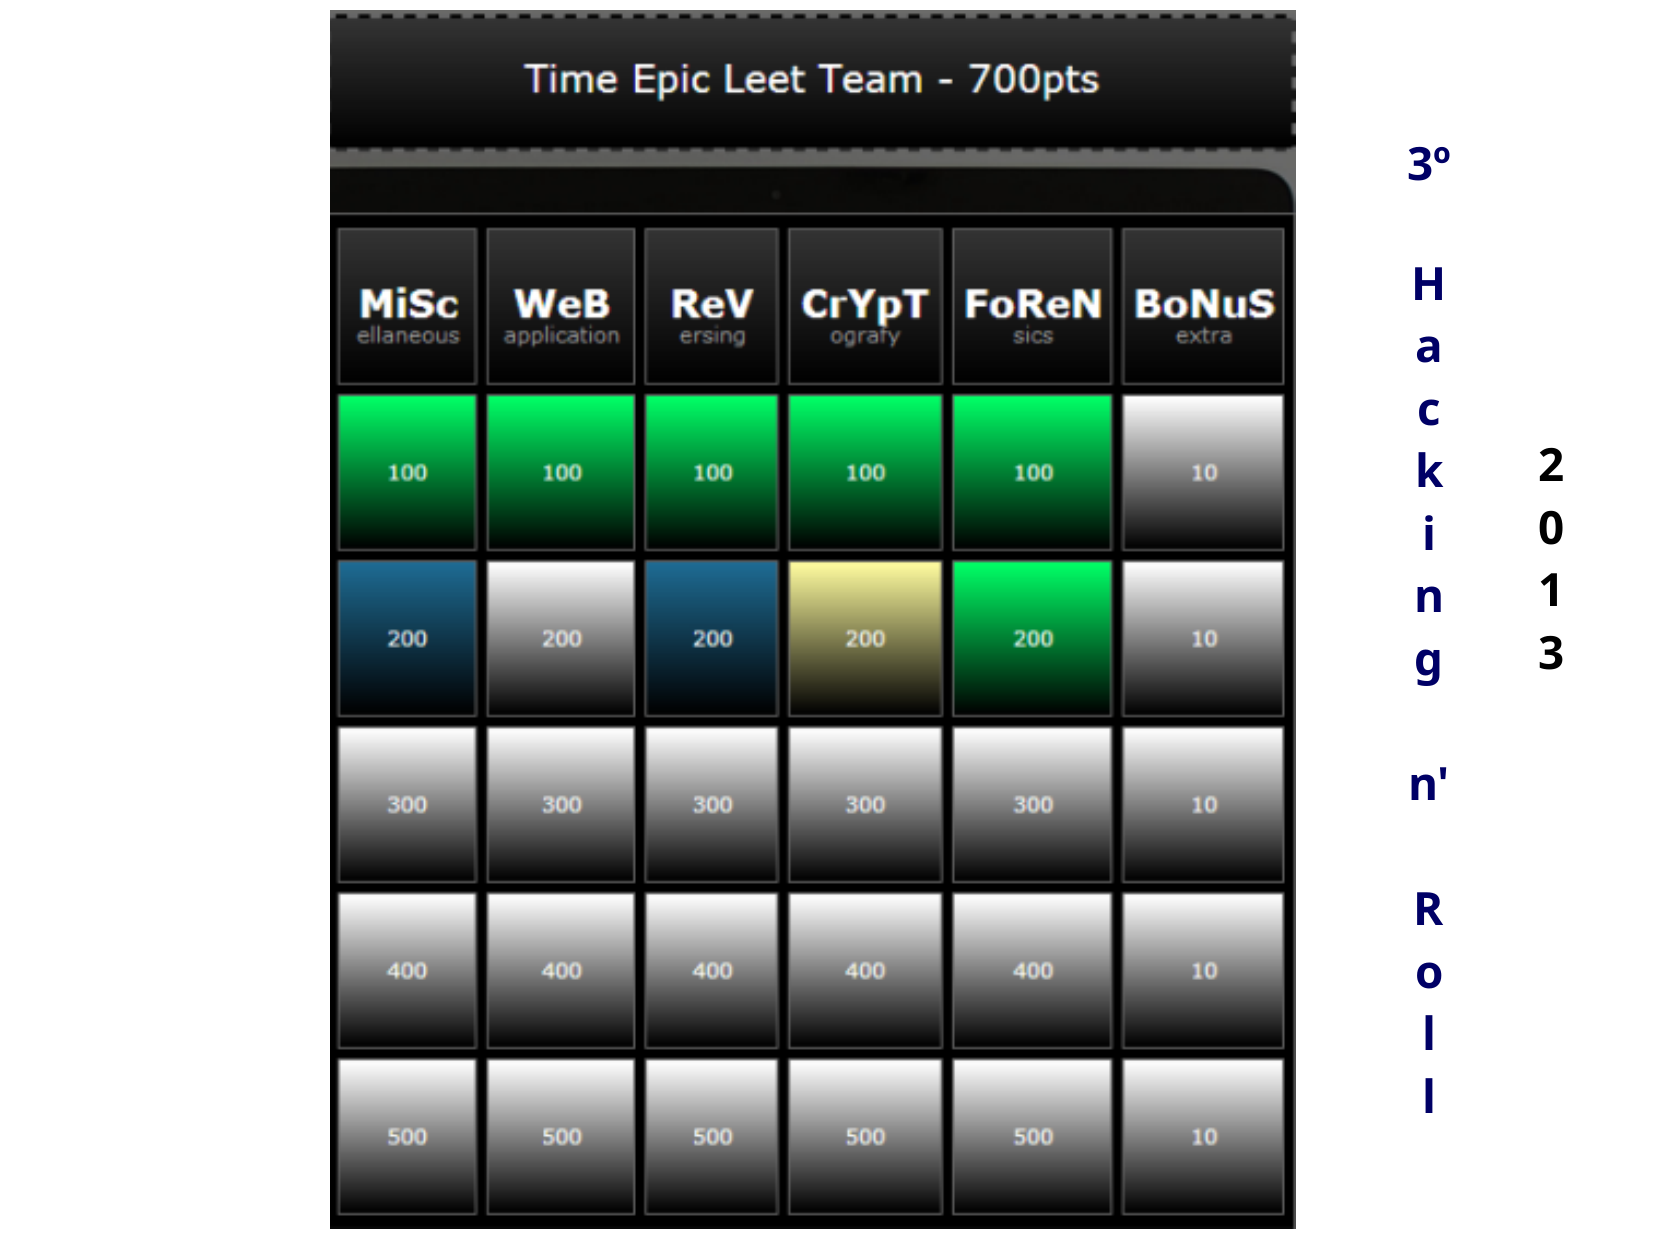

# 3º H a c k i n g n' R o l l
2
0
1
3